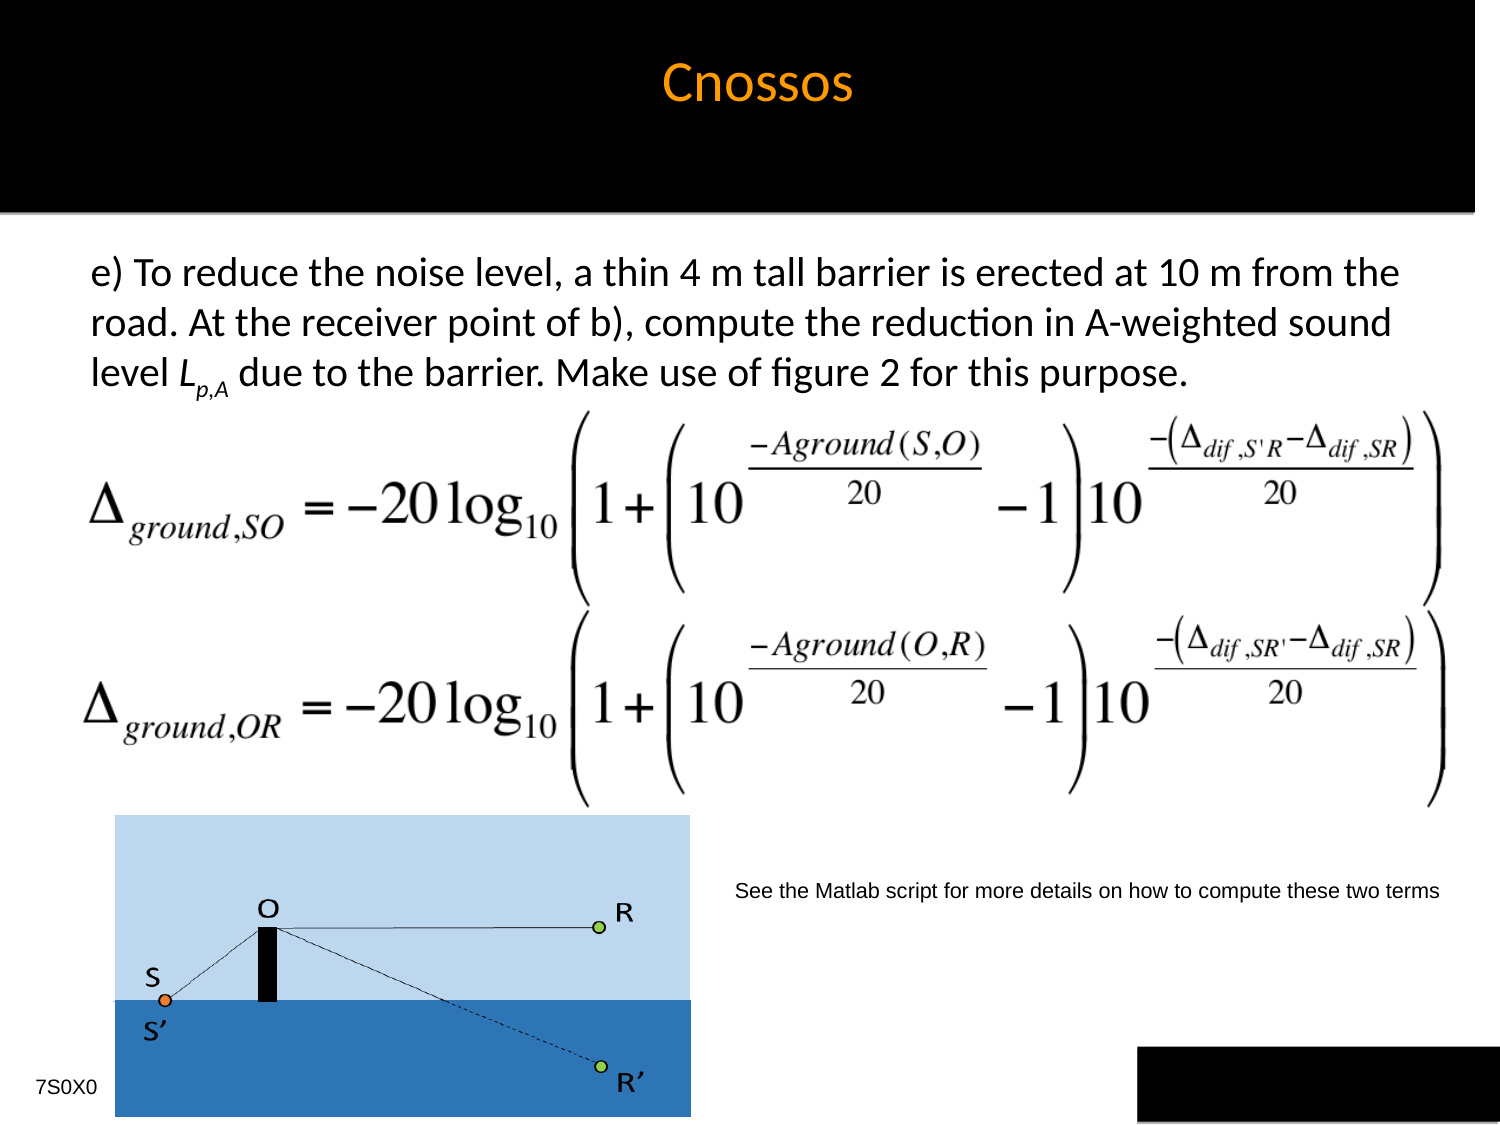

# Cnossos
e) To reduce the noise level, a thin 4 m tall barrier is erected at 10 m from the road. At the receiver point of b), compute the reduction in A-weighted sound level Lp,A due to the barrier. Make use of figure 2 for this purpose.
Answer:
See the Matlab script for more details on how to compute these two terms
7S0X0
2017/02/09
PAGE